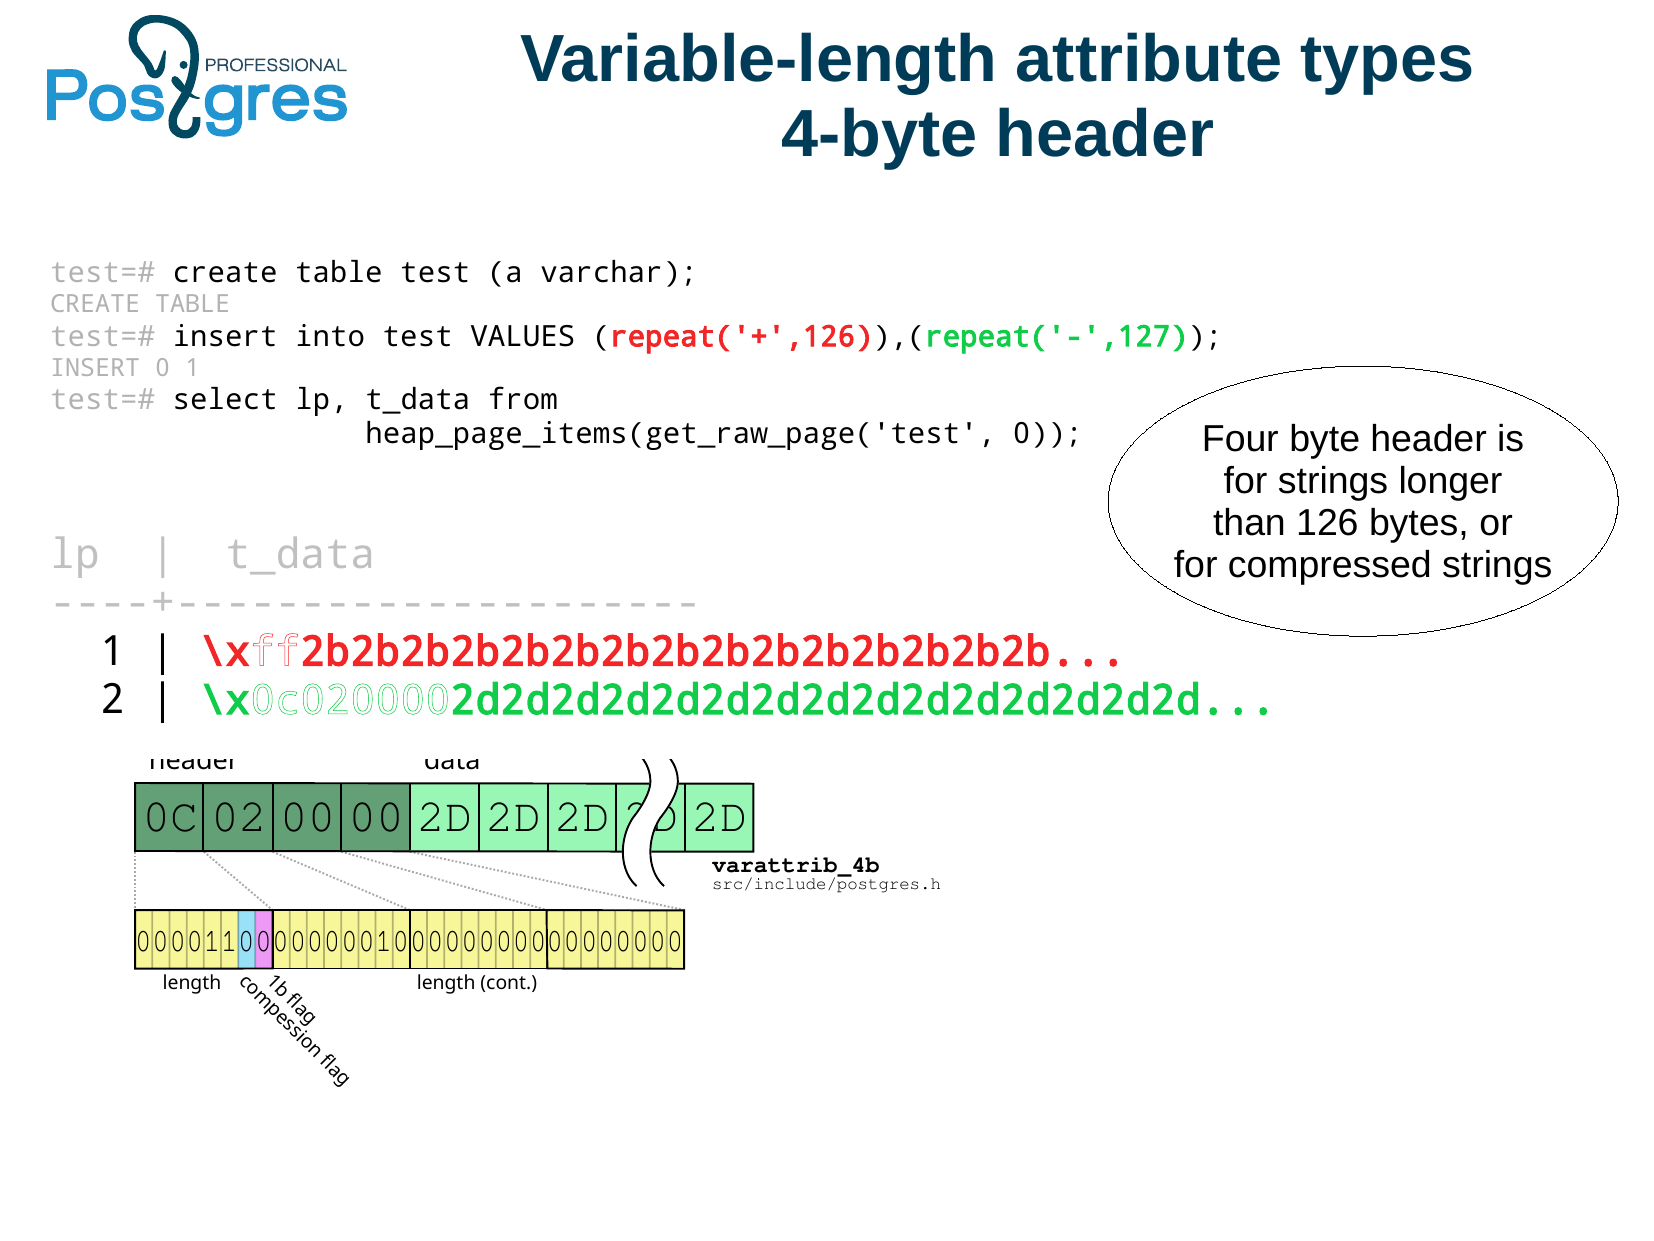

# Variable-length attribute types 4-byte header
test=# create table test (a varchar);
CREATE TABLE
test=# insert into test VALUES (repeat('+',126)),(repeat('-',127));
INSERT 0 1
test=# select lp, t_data from
 heap_page_items(get_raw_page('test', 0));
Four byte header is
for strings longer
than 126 bytes, or
for compressed strings
lp | t_data
----+---------------------
 1 | \xff2b2b2b2b2b2b2b2b2b2b2b2b2b2b2b...
 2 | \x0c0200002d2d2d2d2d2d2d2d2d2d2d2d2d2d2d...